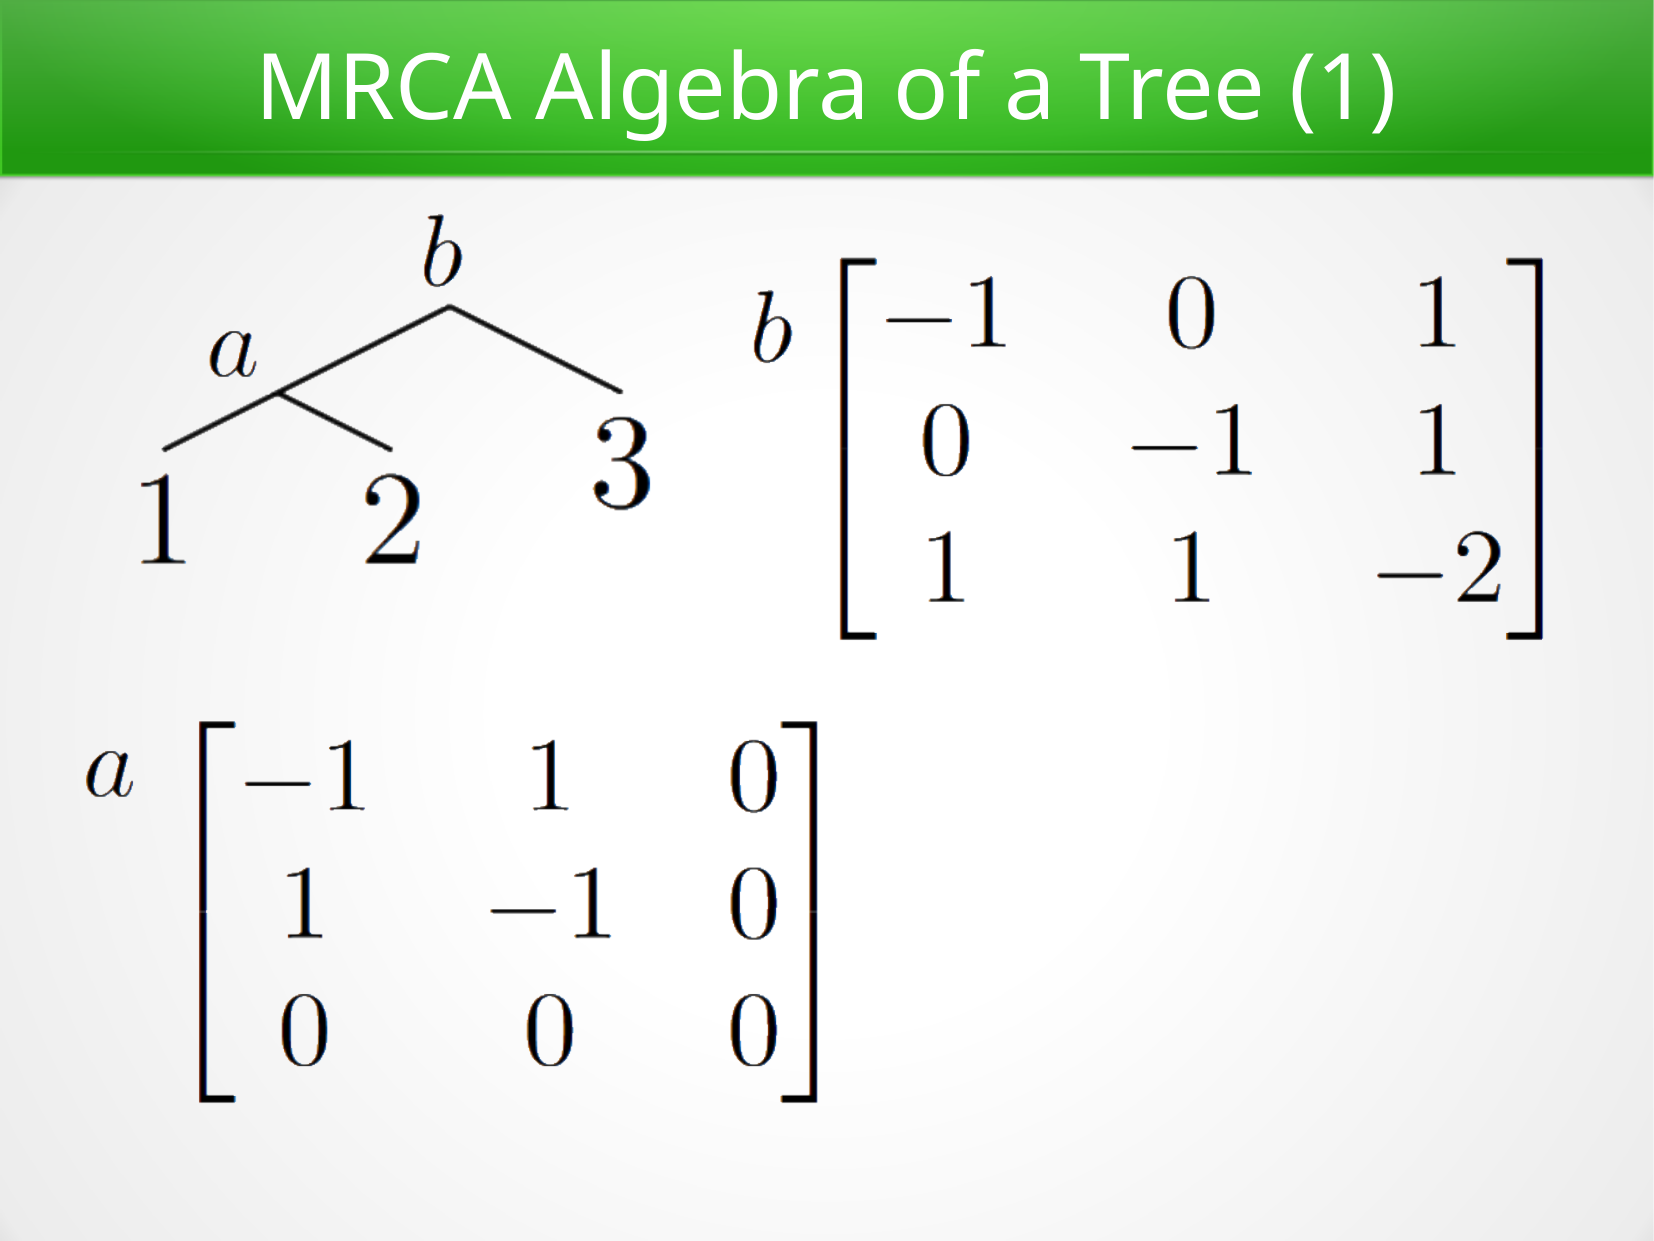

# MRCA Algebra of a Tree (1)